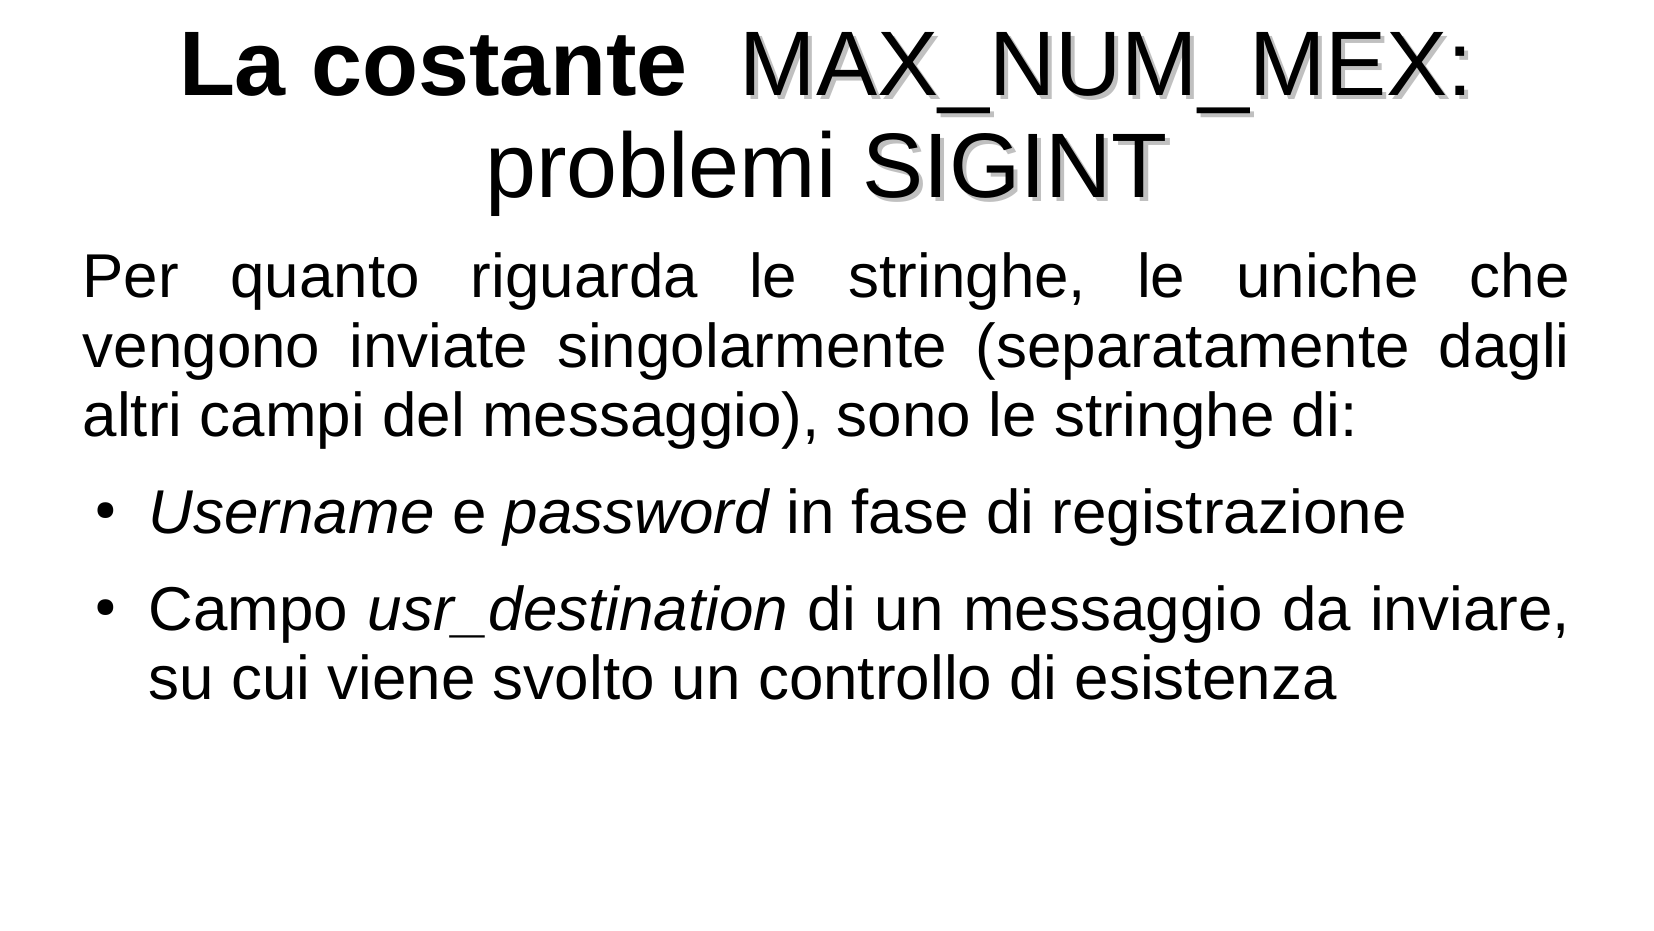

# La costante MAX_NUM_MEX: problemi SIGINT
Per quanto riguarda le stringhe, le uniche che vengono inviate singolarmente (separatamente dagli altri campi del messaggio), sono le stringhe di:
Username e password in fase di registrazione
Campo usr_destination di un messaggio da inviare, su cui viene svolto un controllo di esistenza